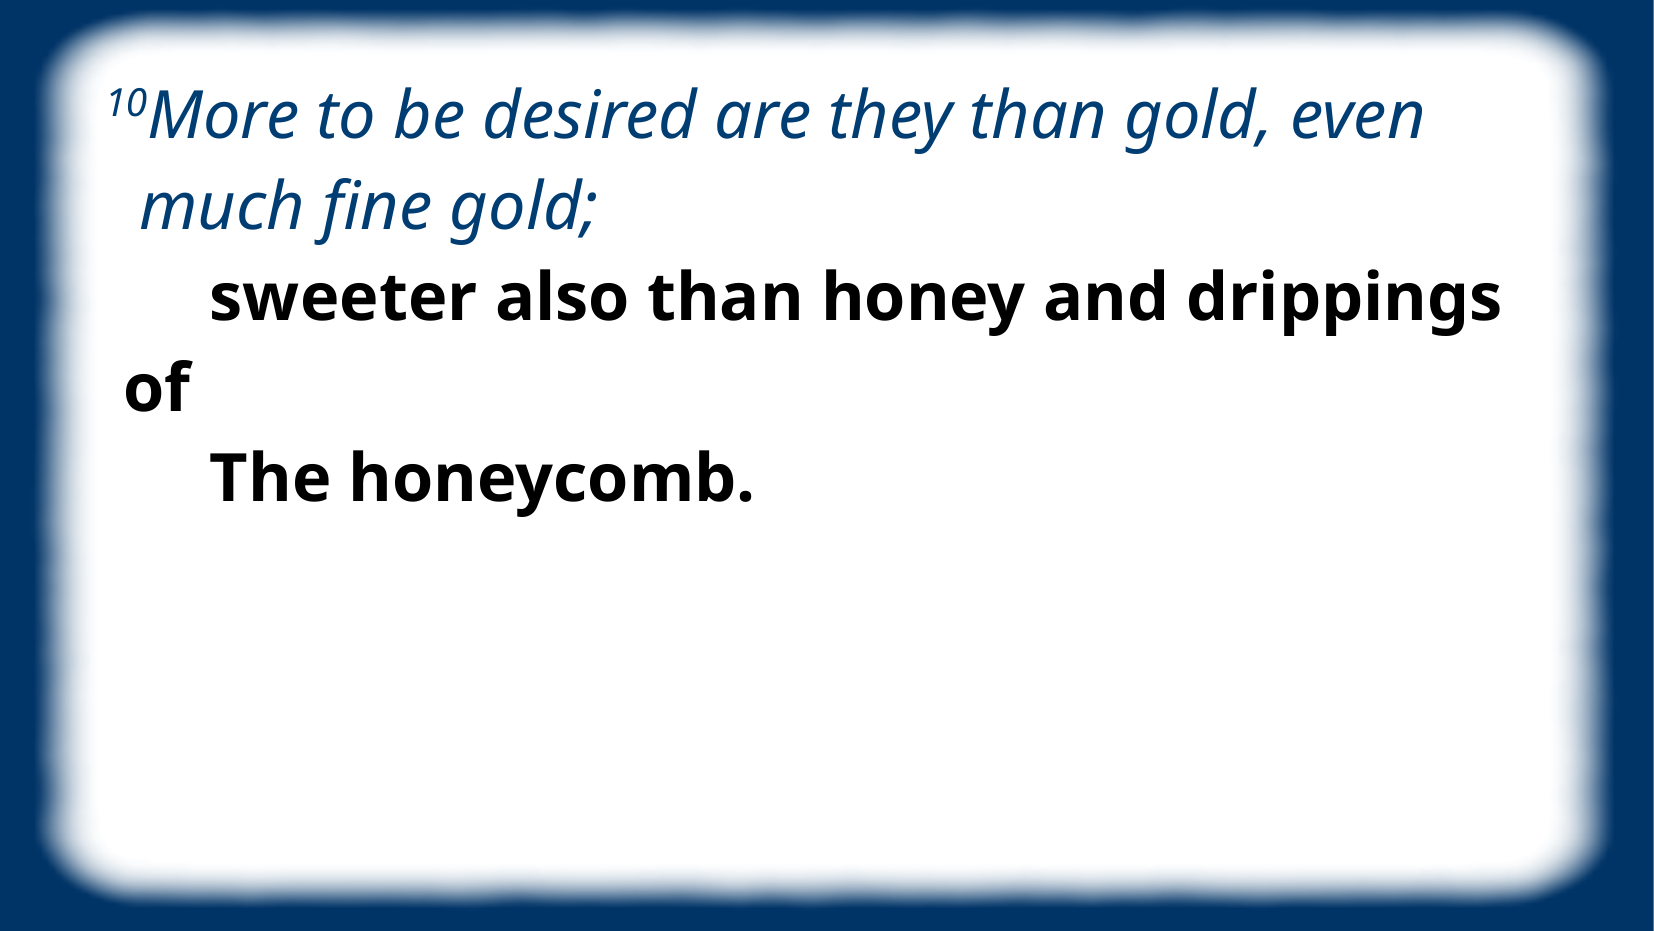

10More to be desired are they than gold, even
 much fine gold;
 sweeter also than honey and drippings of
 The honeycomb.